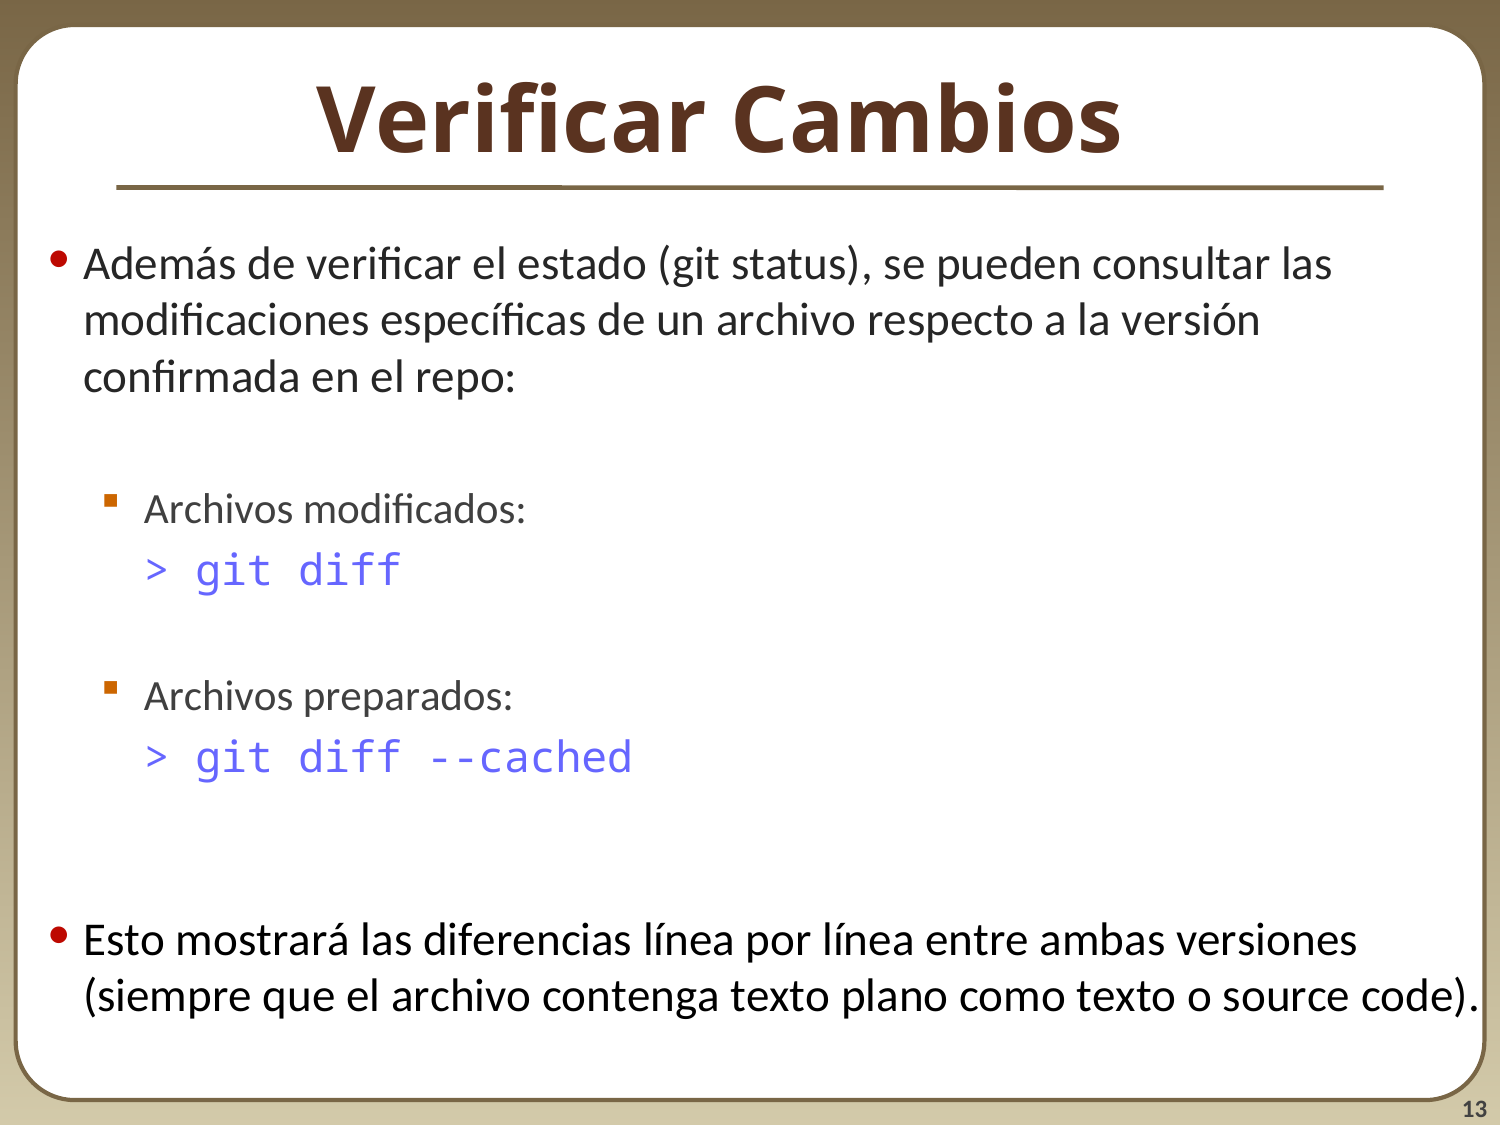

# Verificar Cambios
Además de verificar el estado (git status), se pueden consultar las modificaciones específicas de un archivo respecto a la versión confirmada en el repo:
Archivos modificados:
> git diff
Archivos preparados:
> git diff --cached
Esto mostrará las diferencias línea por línea entre ambas versiones (siempre que el archivo contenga texto plano como texto o source code).